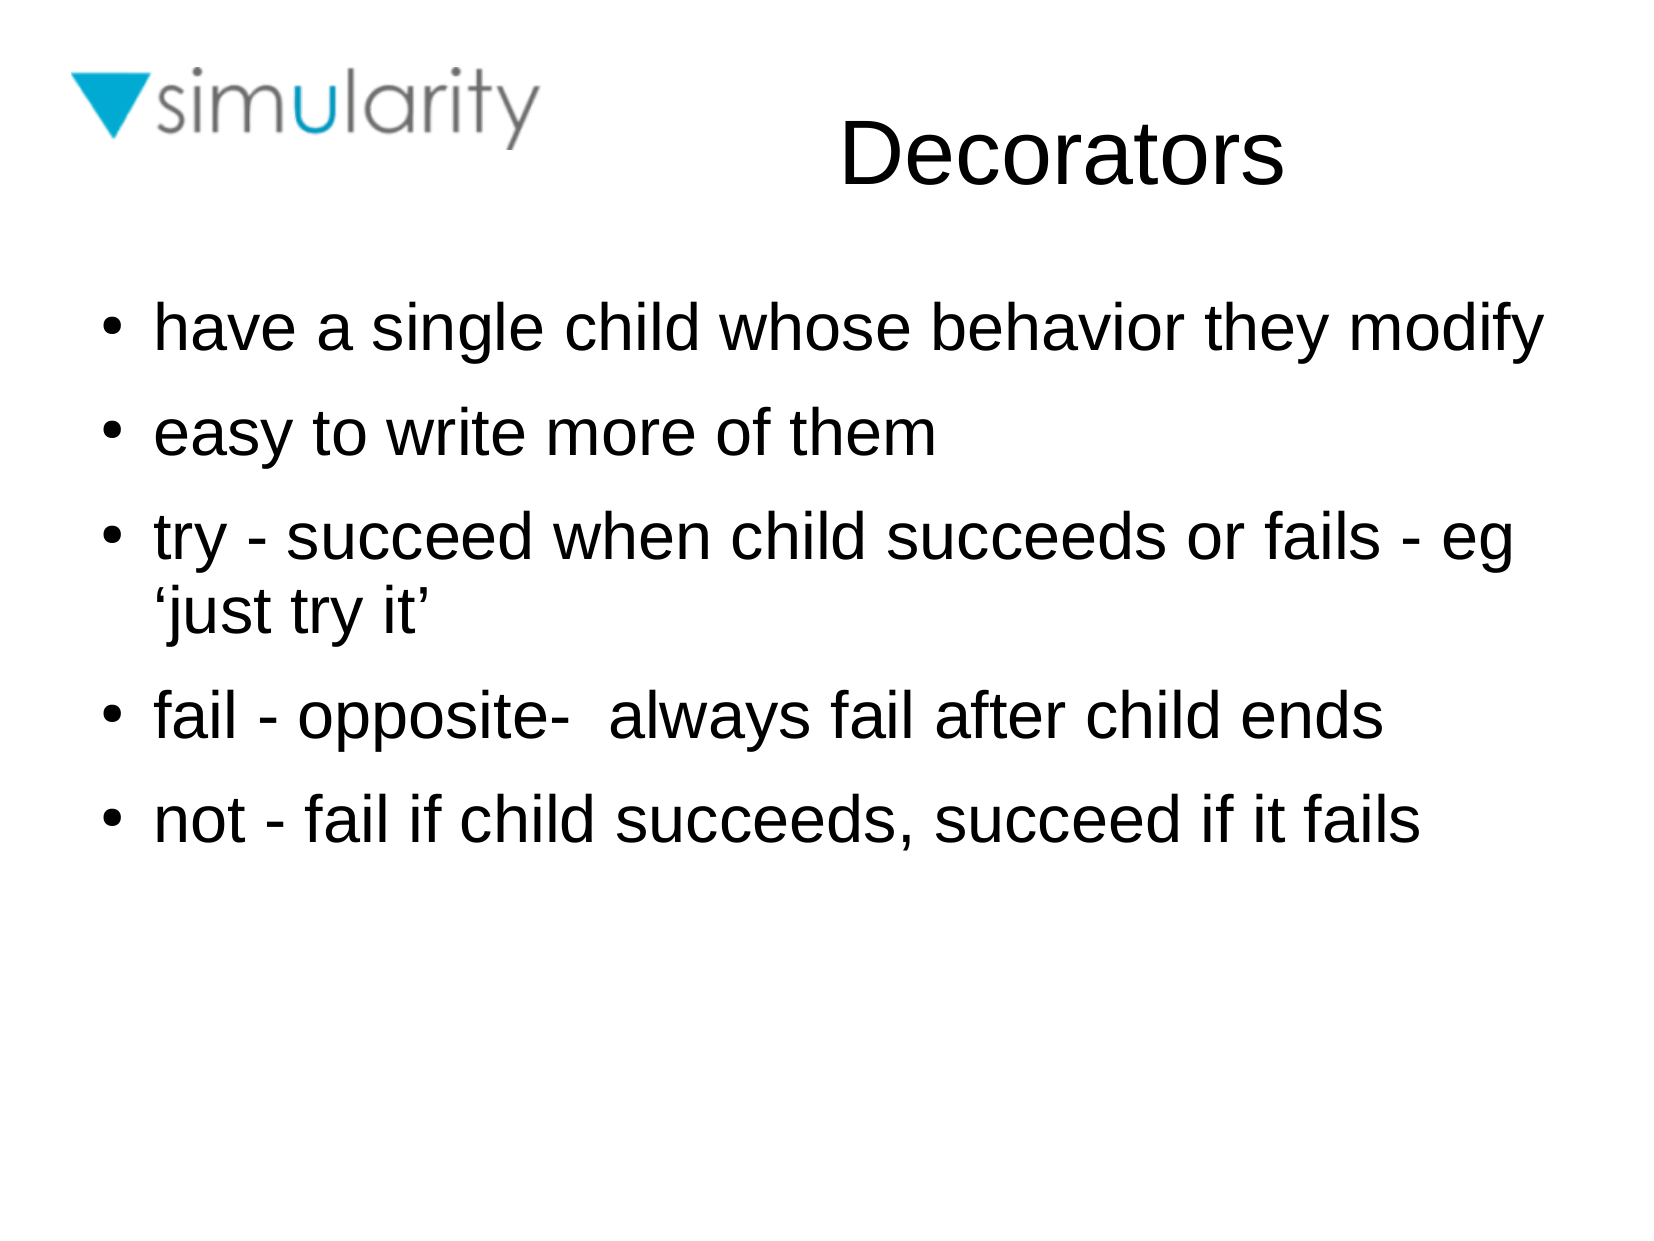

# Decorators
have a single child whose behavior they modify
easy to write more of them
try - succeed when child succeeds or fails - eg ‘just try it’
fail - opposite- always fail after child ends
not - fail if child succeeds, succeed if it fails